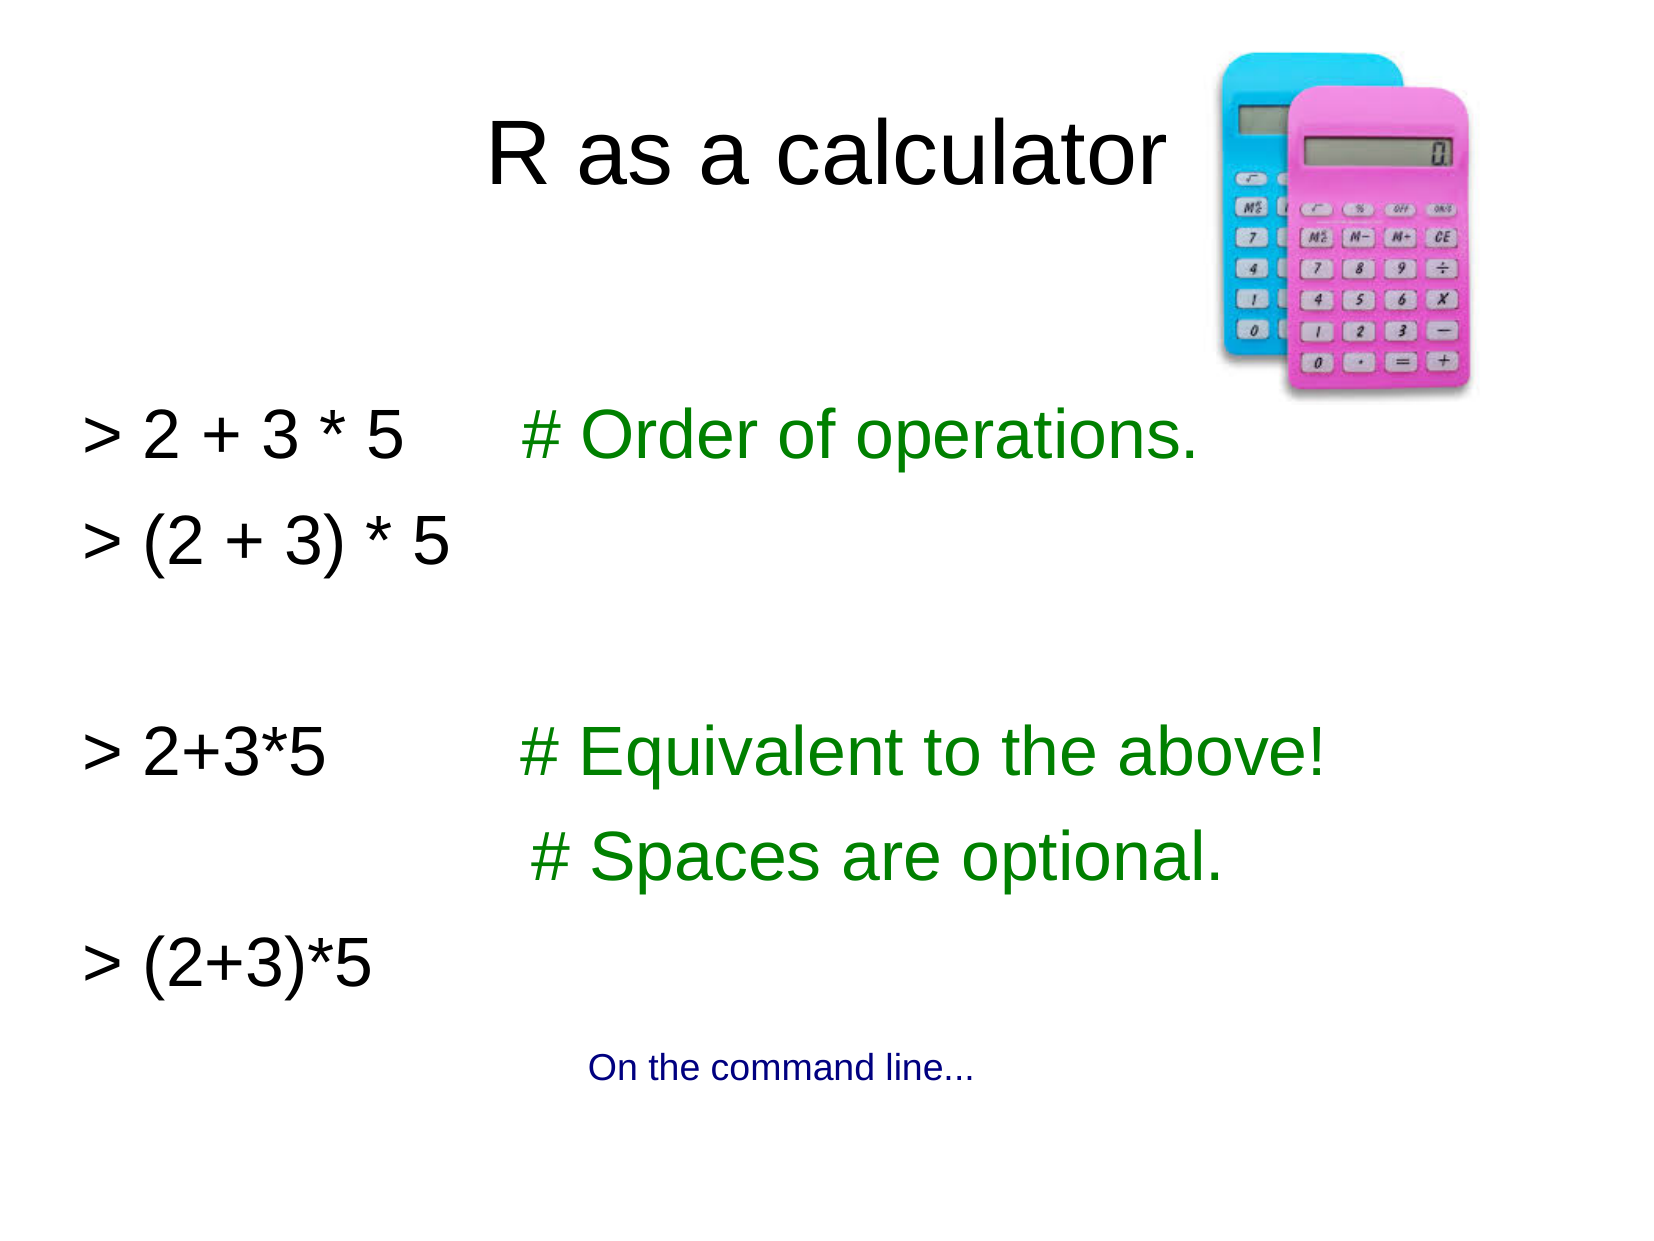

# R as a calculator
> 2 + 3 * 5 # Order of operations.
> (2 + 3) * 5
> 2+3*5 	 # Equivalent to the above!
 # Spaces are optional.
> (2+3)*5
On the command line...